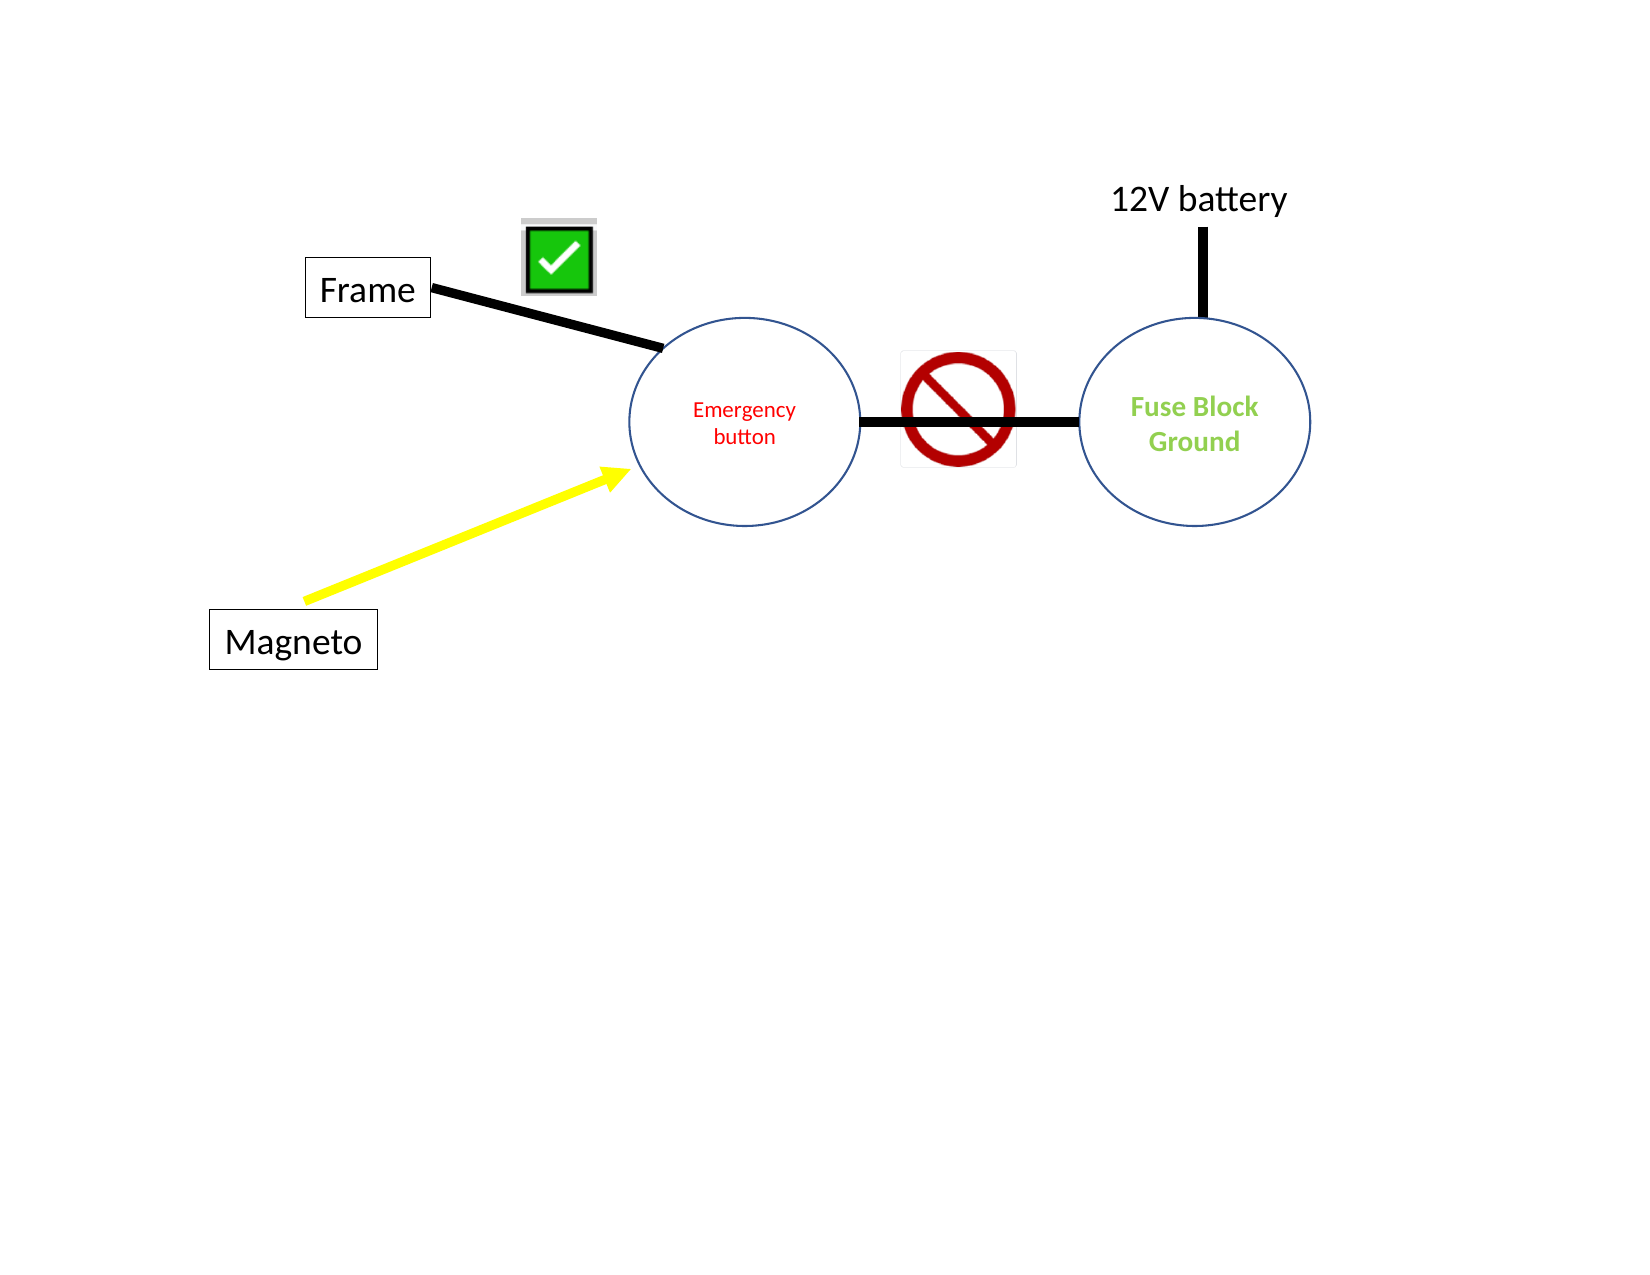

12V battery
Frame
Emergency button
Fuse Block Ground
Magneto